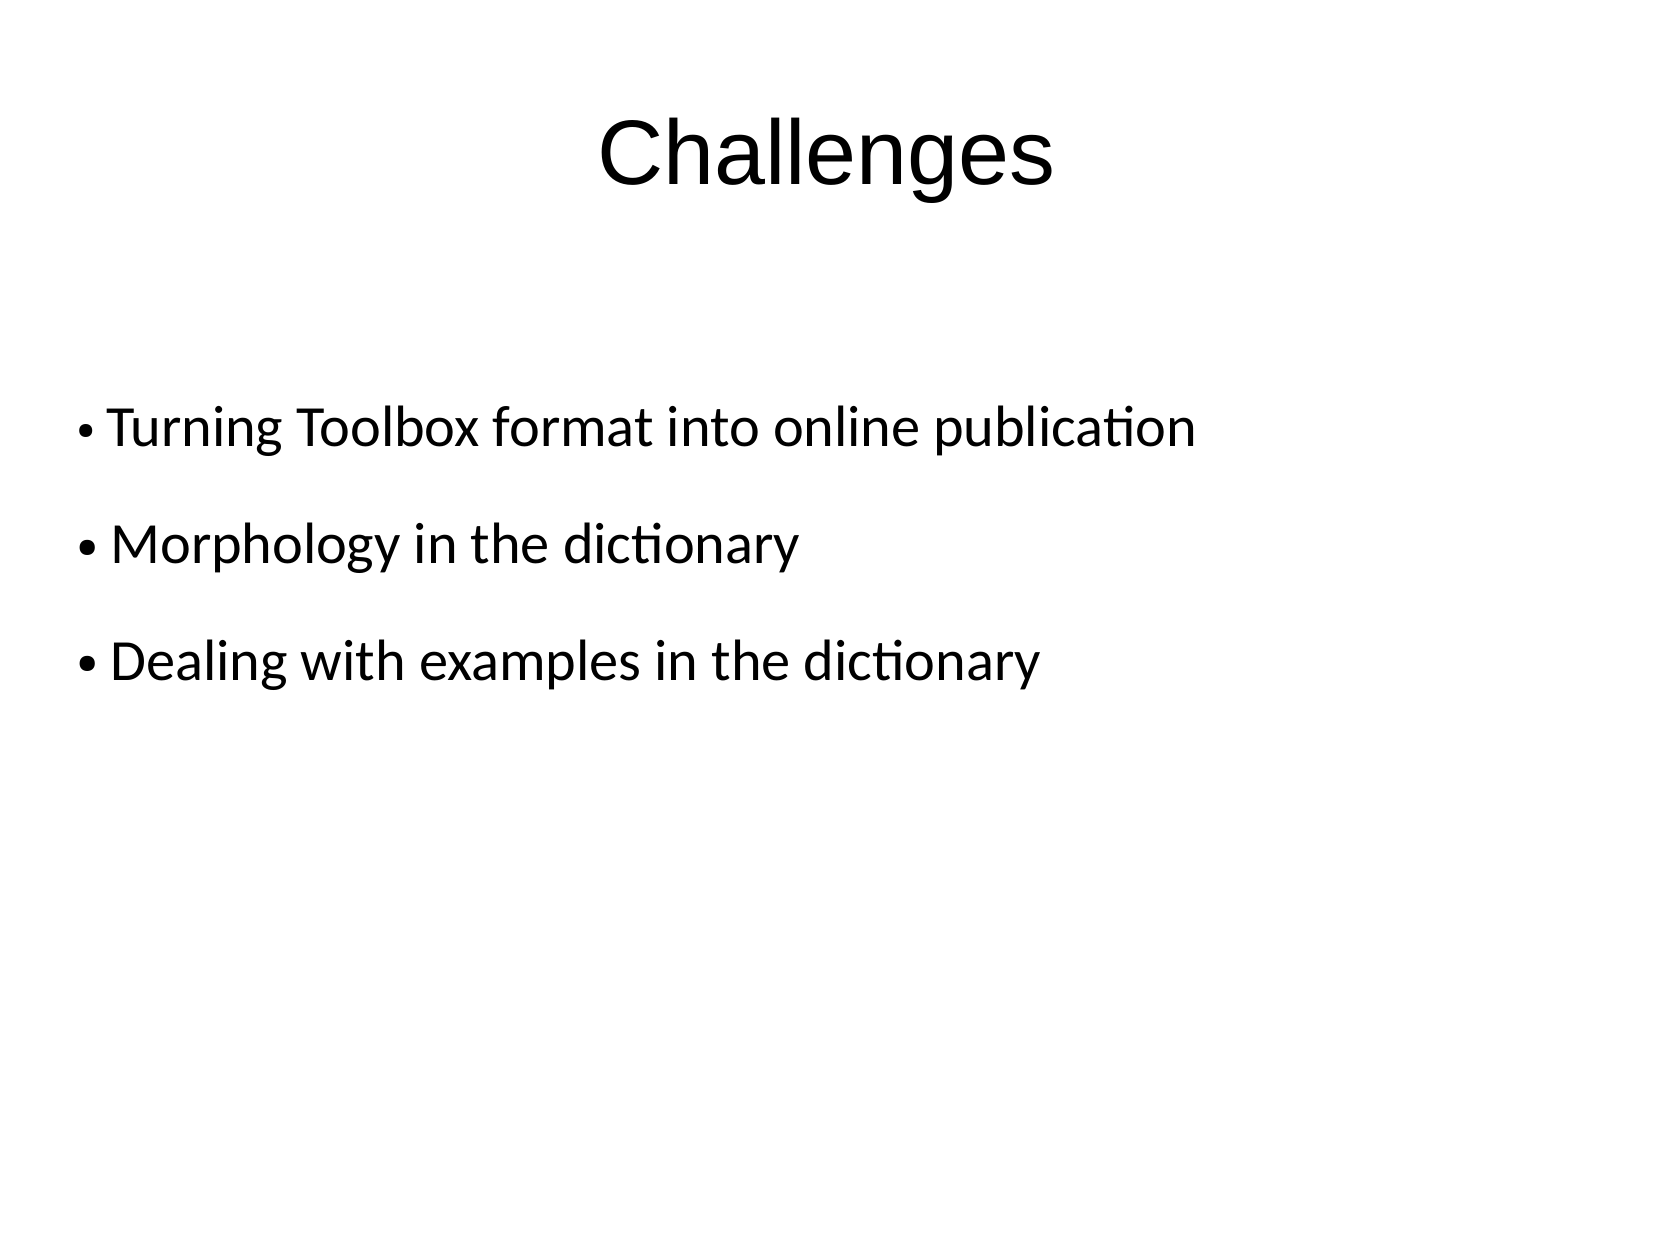

# Challenges
 Turning Toolbox format into online publication
 Morphology in the dictionary
 Dealing with examples in the dictionary